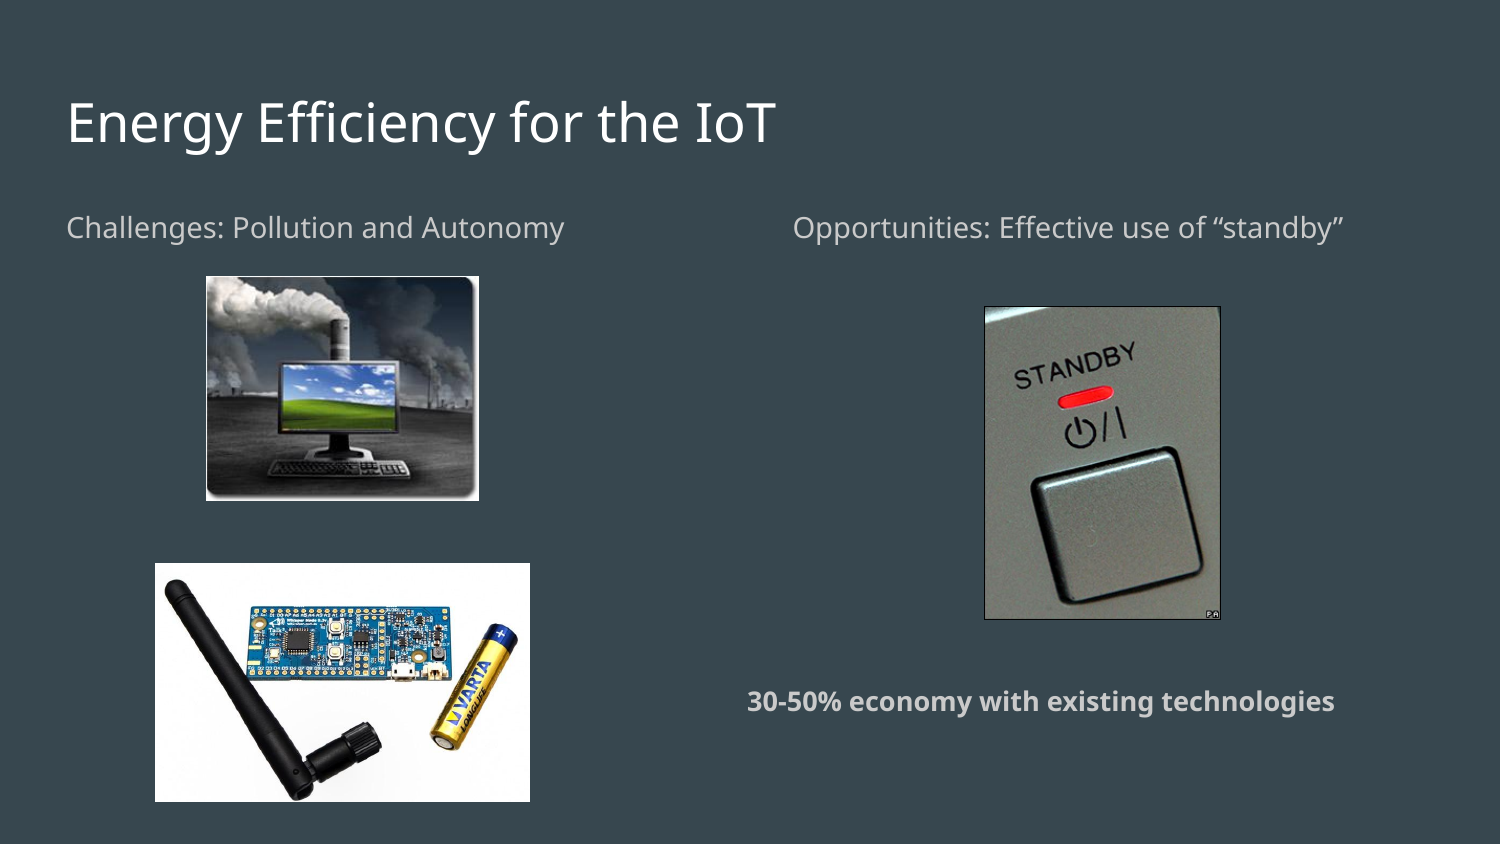

# Energy Efficiency for the IoT
Challenges: Pollution and Autonomy
Opportunities: Effective use of “standby”
30-50% economy with existing technologies